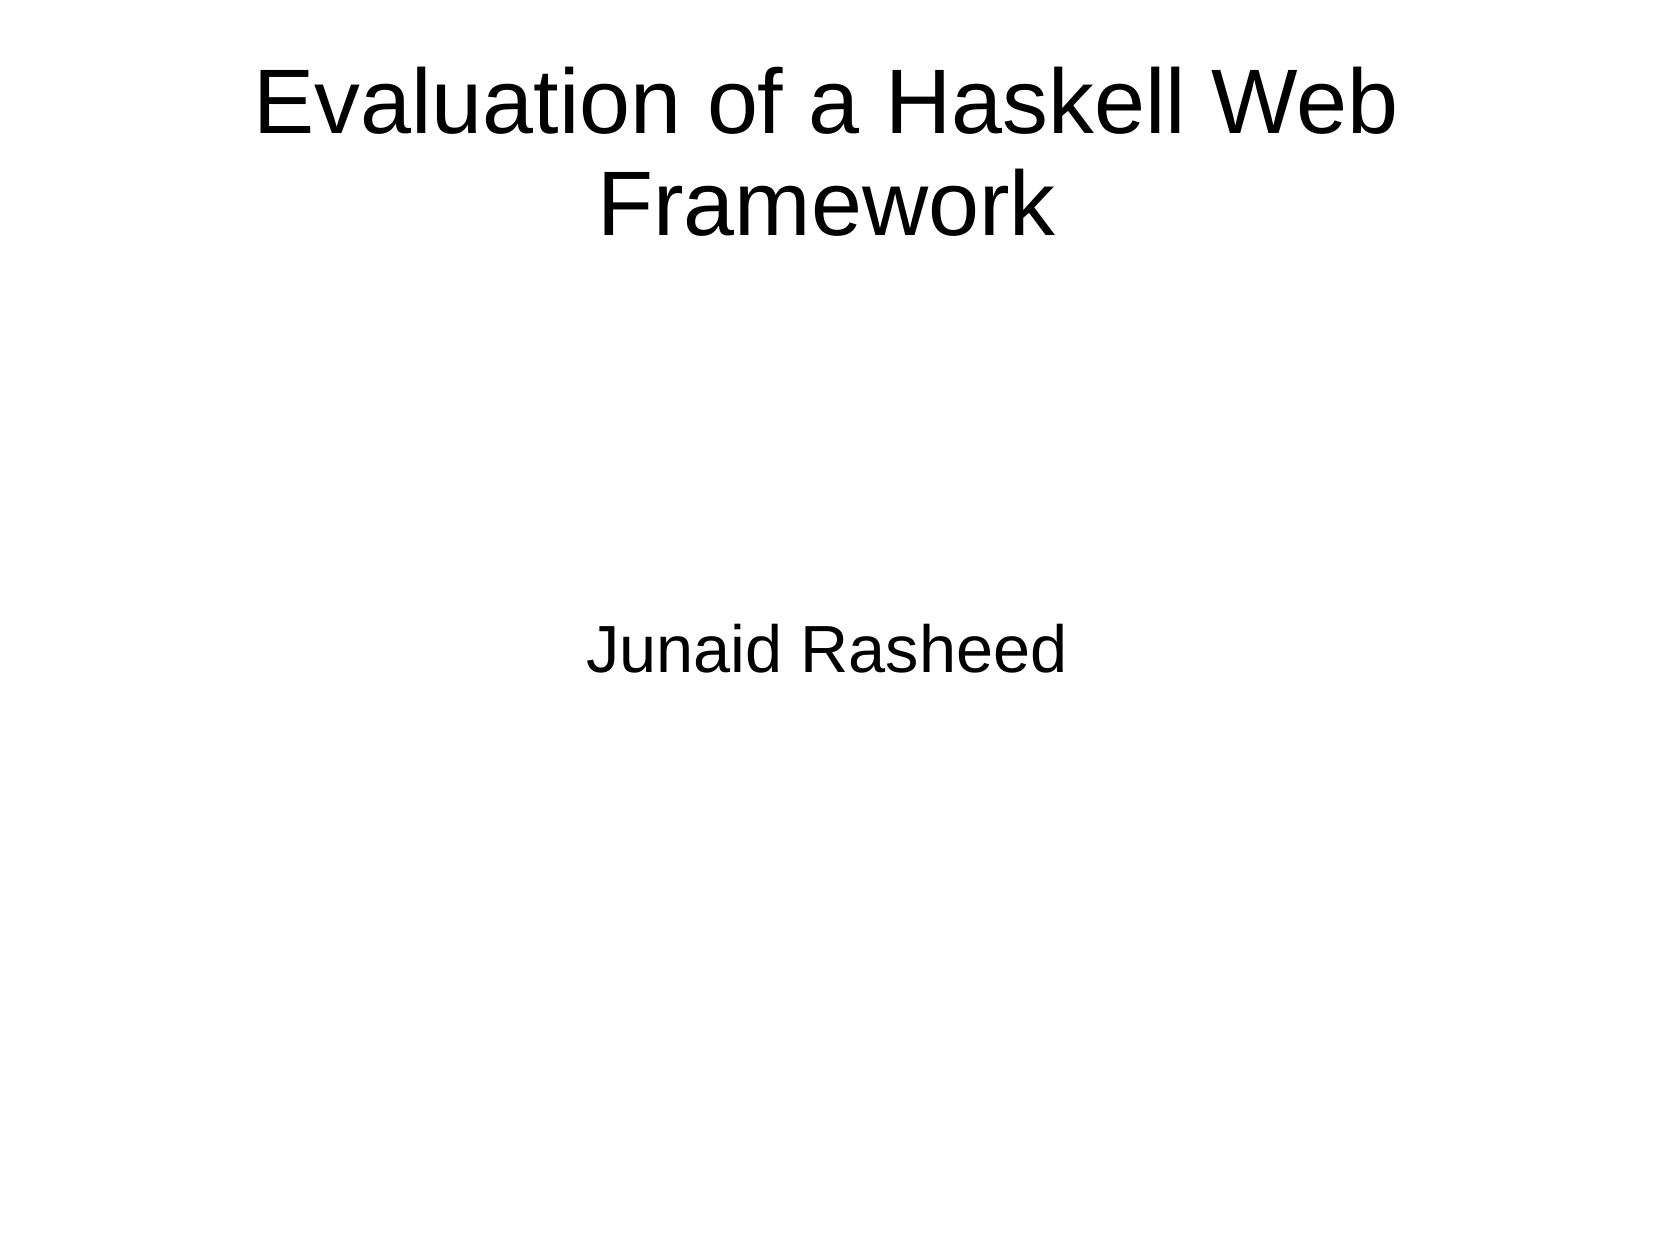

# Evaluation of a Haskell Web Framework
Junaid Rasheed